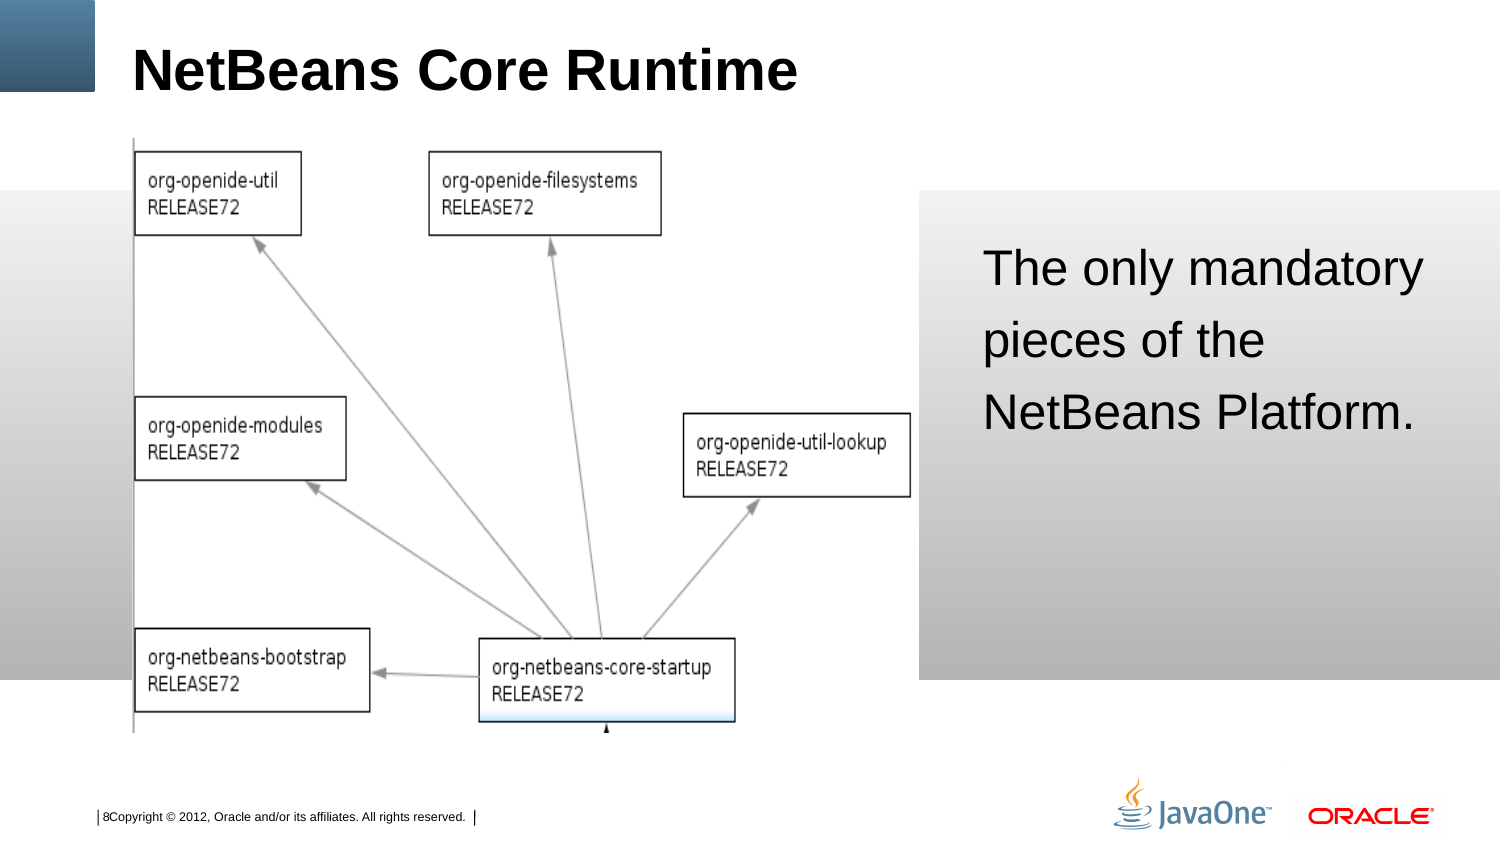

# NetBeans Core Runtime
The only mandatory
pieces of the
NetBeans Platform.